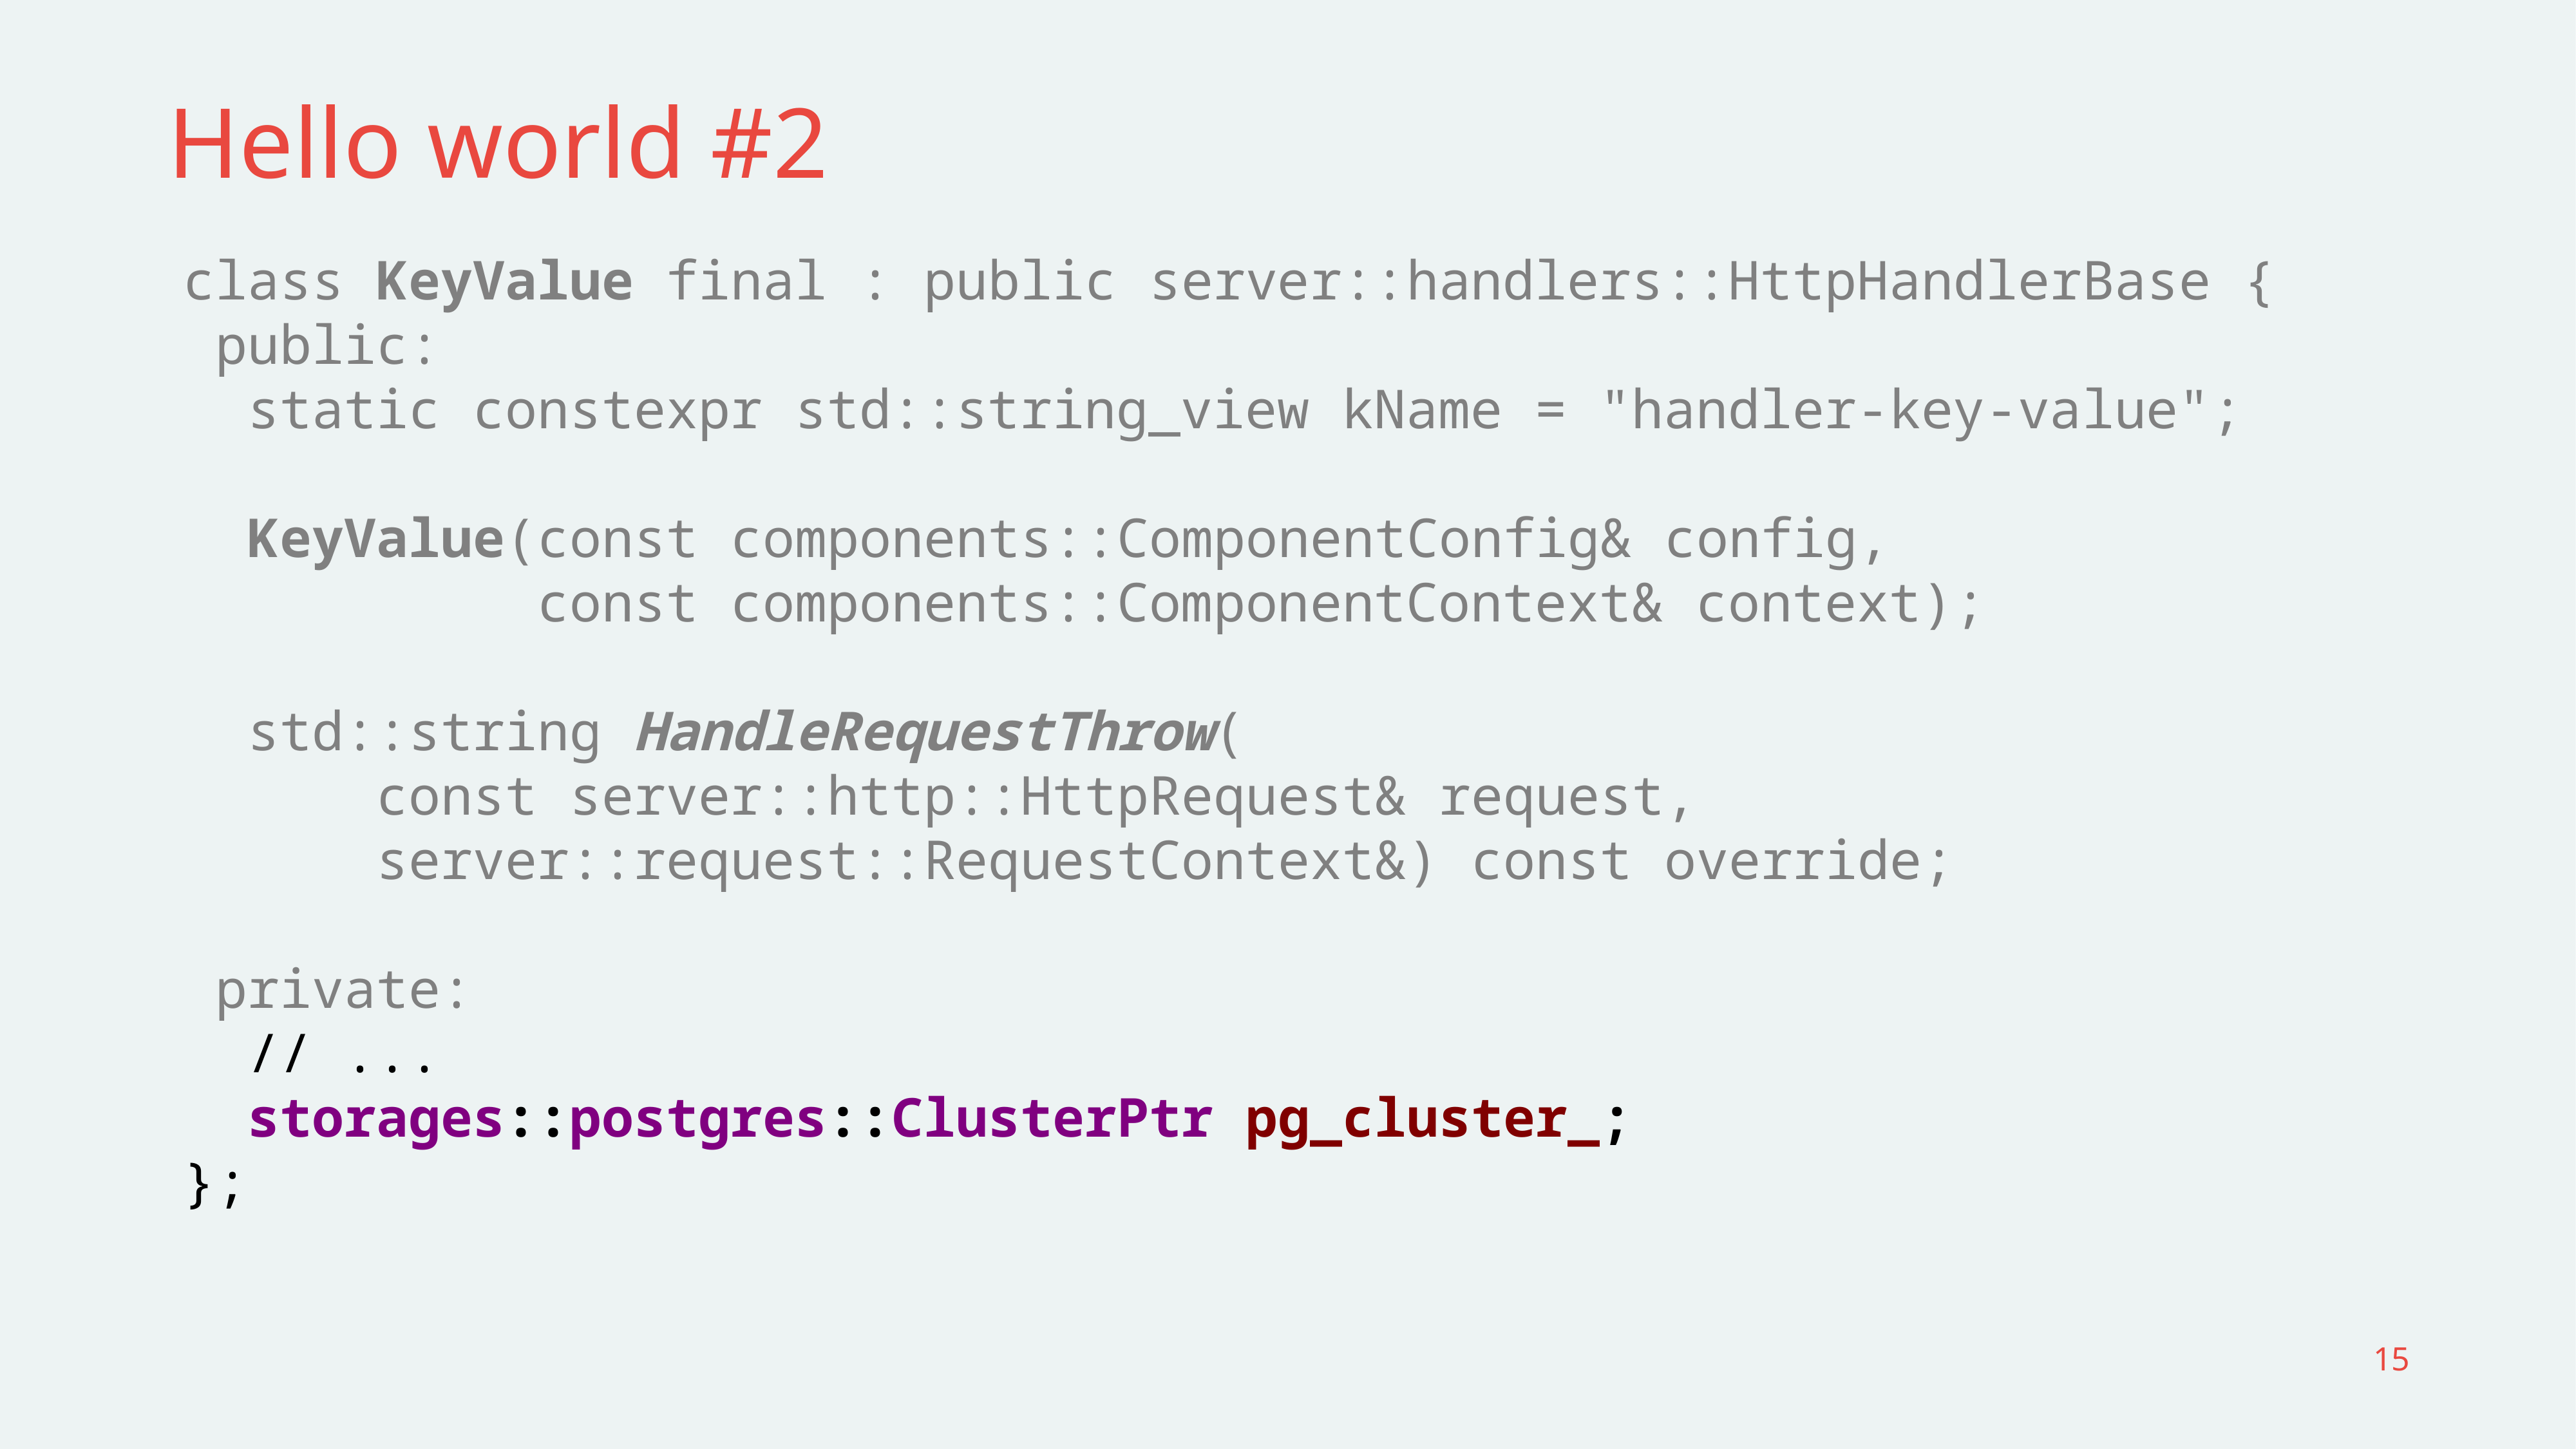

# Hello world #2
class KeyValue final : public server::handlers::HttpHandlerBase {
 public:
 static constexpr std::string_view kName = "handler-key-value";
 KeyValue(const components::ComponentConfig& config,
 const components::ComponentContext& context);
 std::string HandleRequestThrow(
 const server::http::HttpRequest& request,
 server::request::RequestContext&) const override;
 private:
 // ...
 storages::postgres::ClusterPtr pg_cluster_;
};